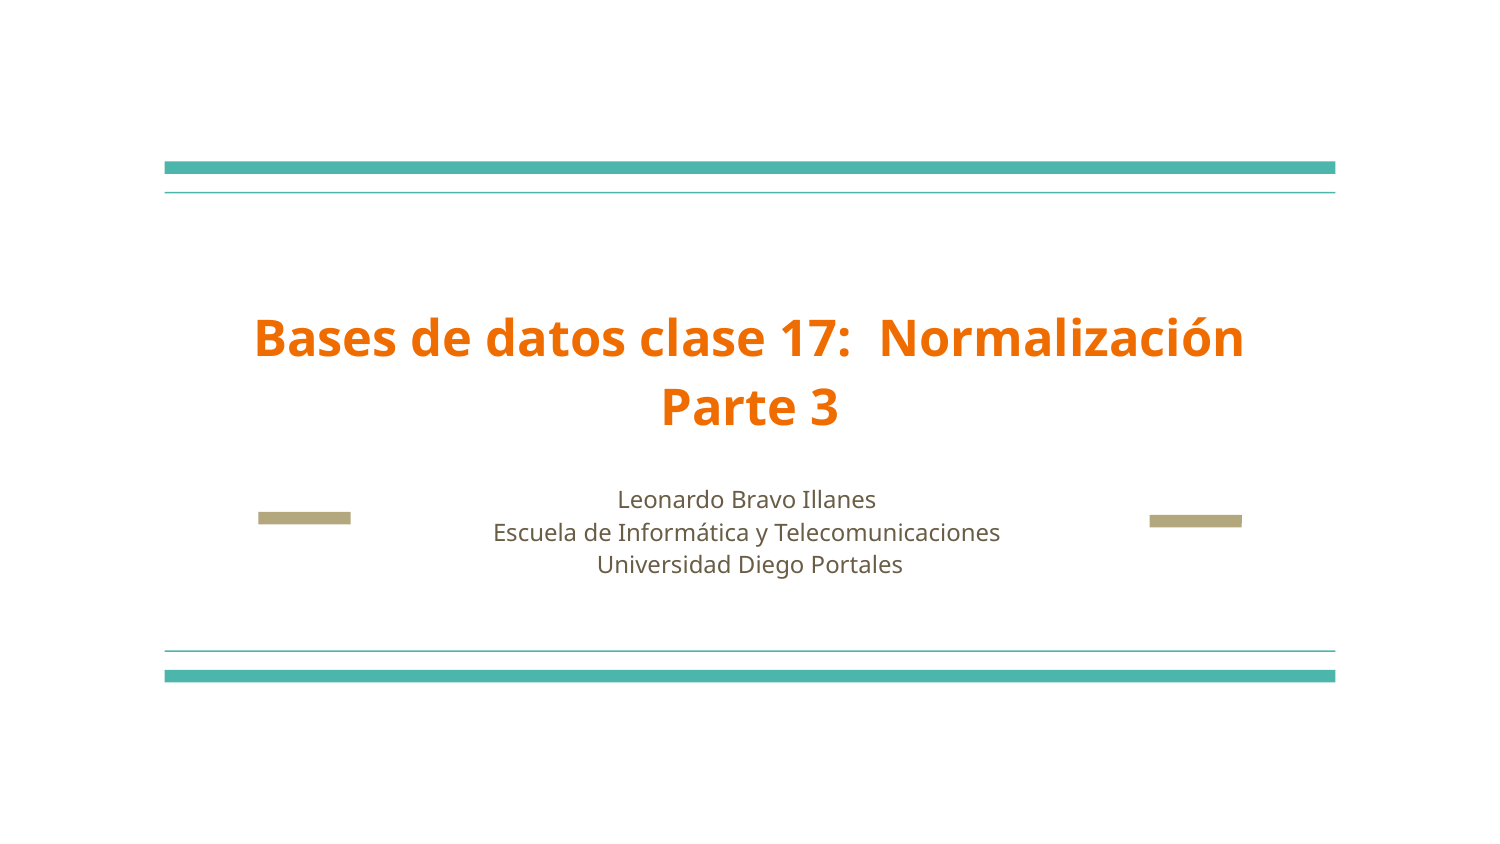

# Bases de datos clase 17: Normalización Parte 3
Leonardo Bravo Illanes
Escuela de Informática y Telecomunicaciones
Universidad Diego Portales